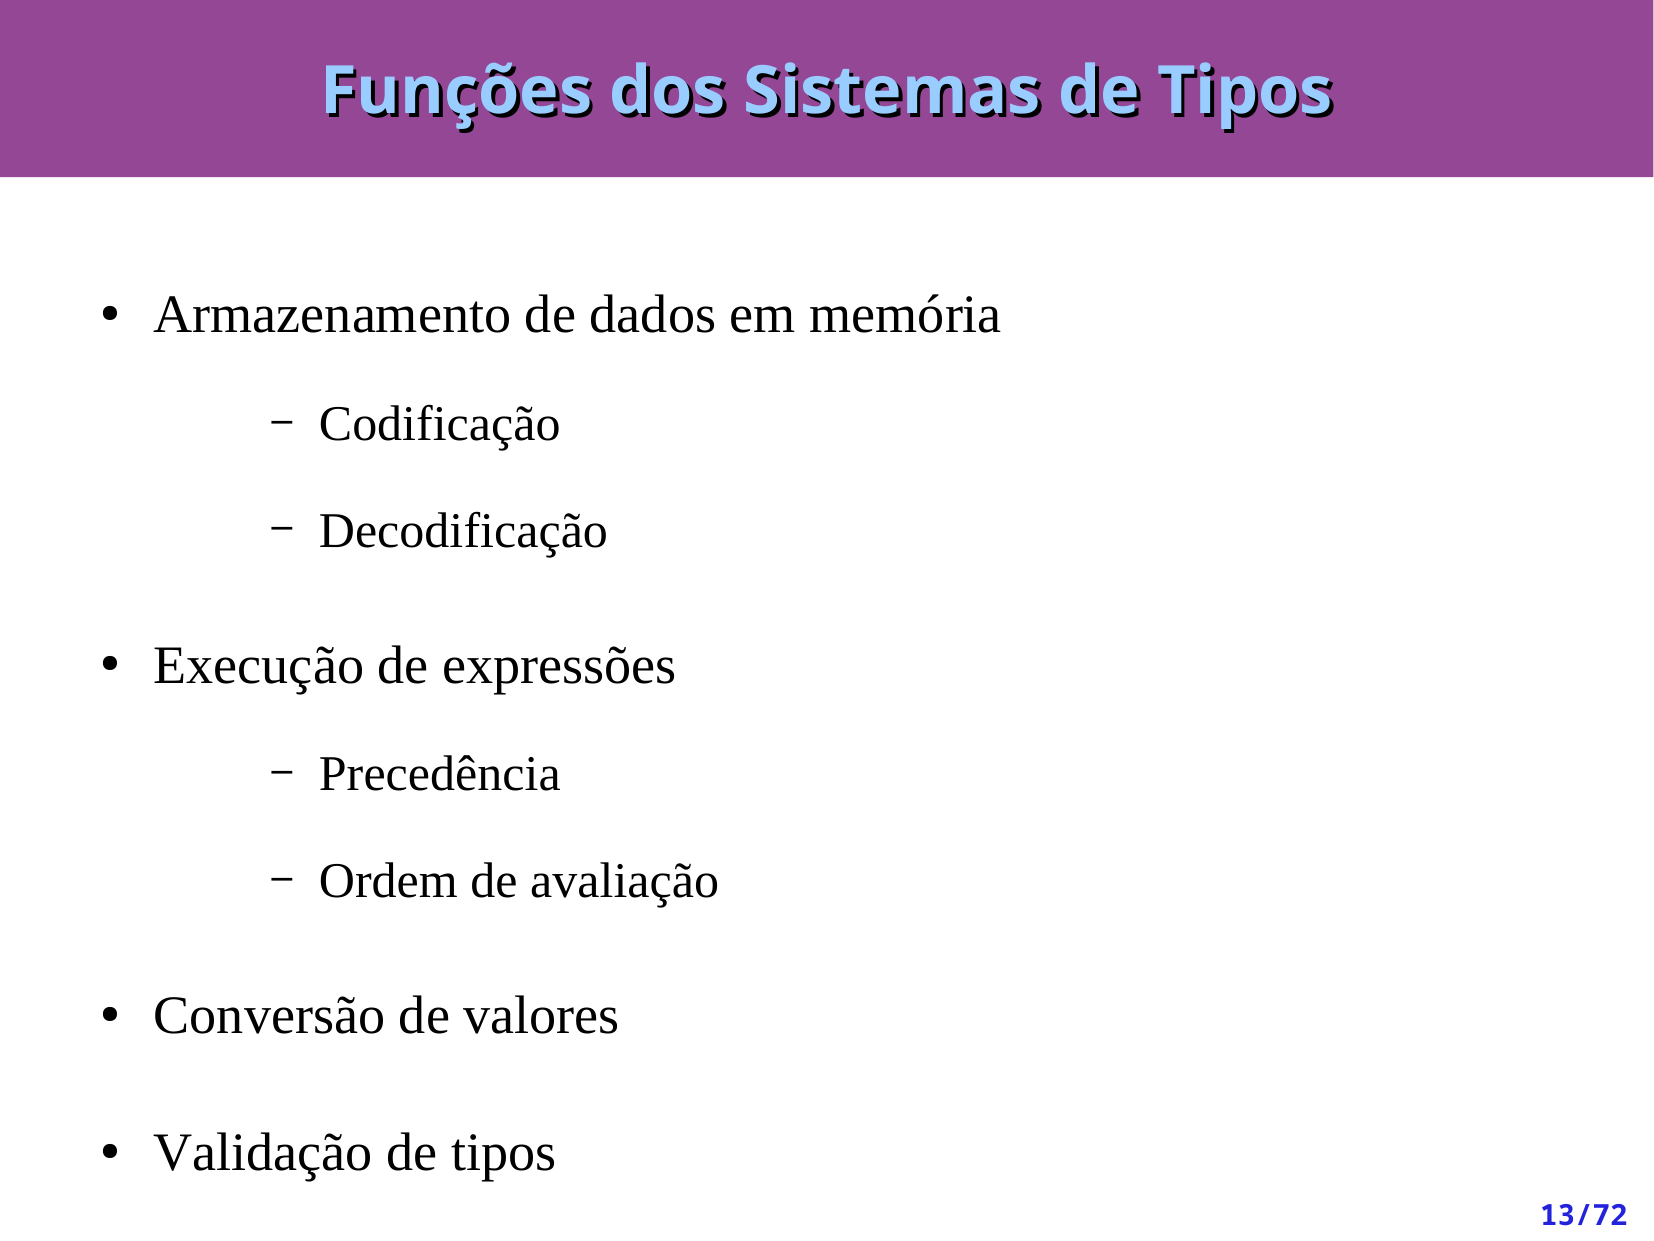

# Funções dos Sistemas de Tipos
Armazenamento de dados em memória
Codificação
Decodificação
Execução de expressões
Precedência
Ordem de avaliação
Conversão de valores
Validação de tipos
13